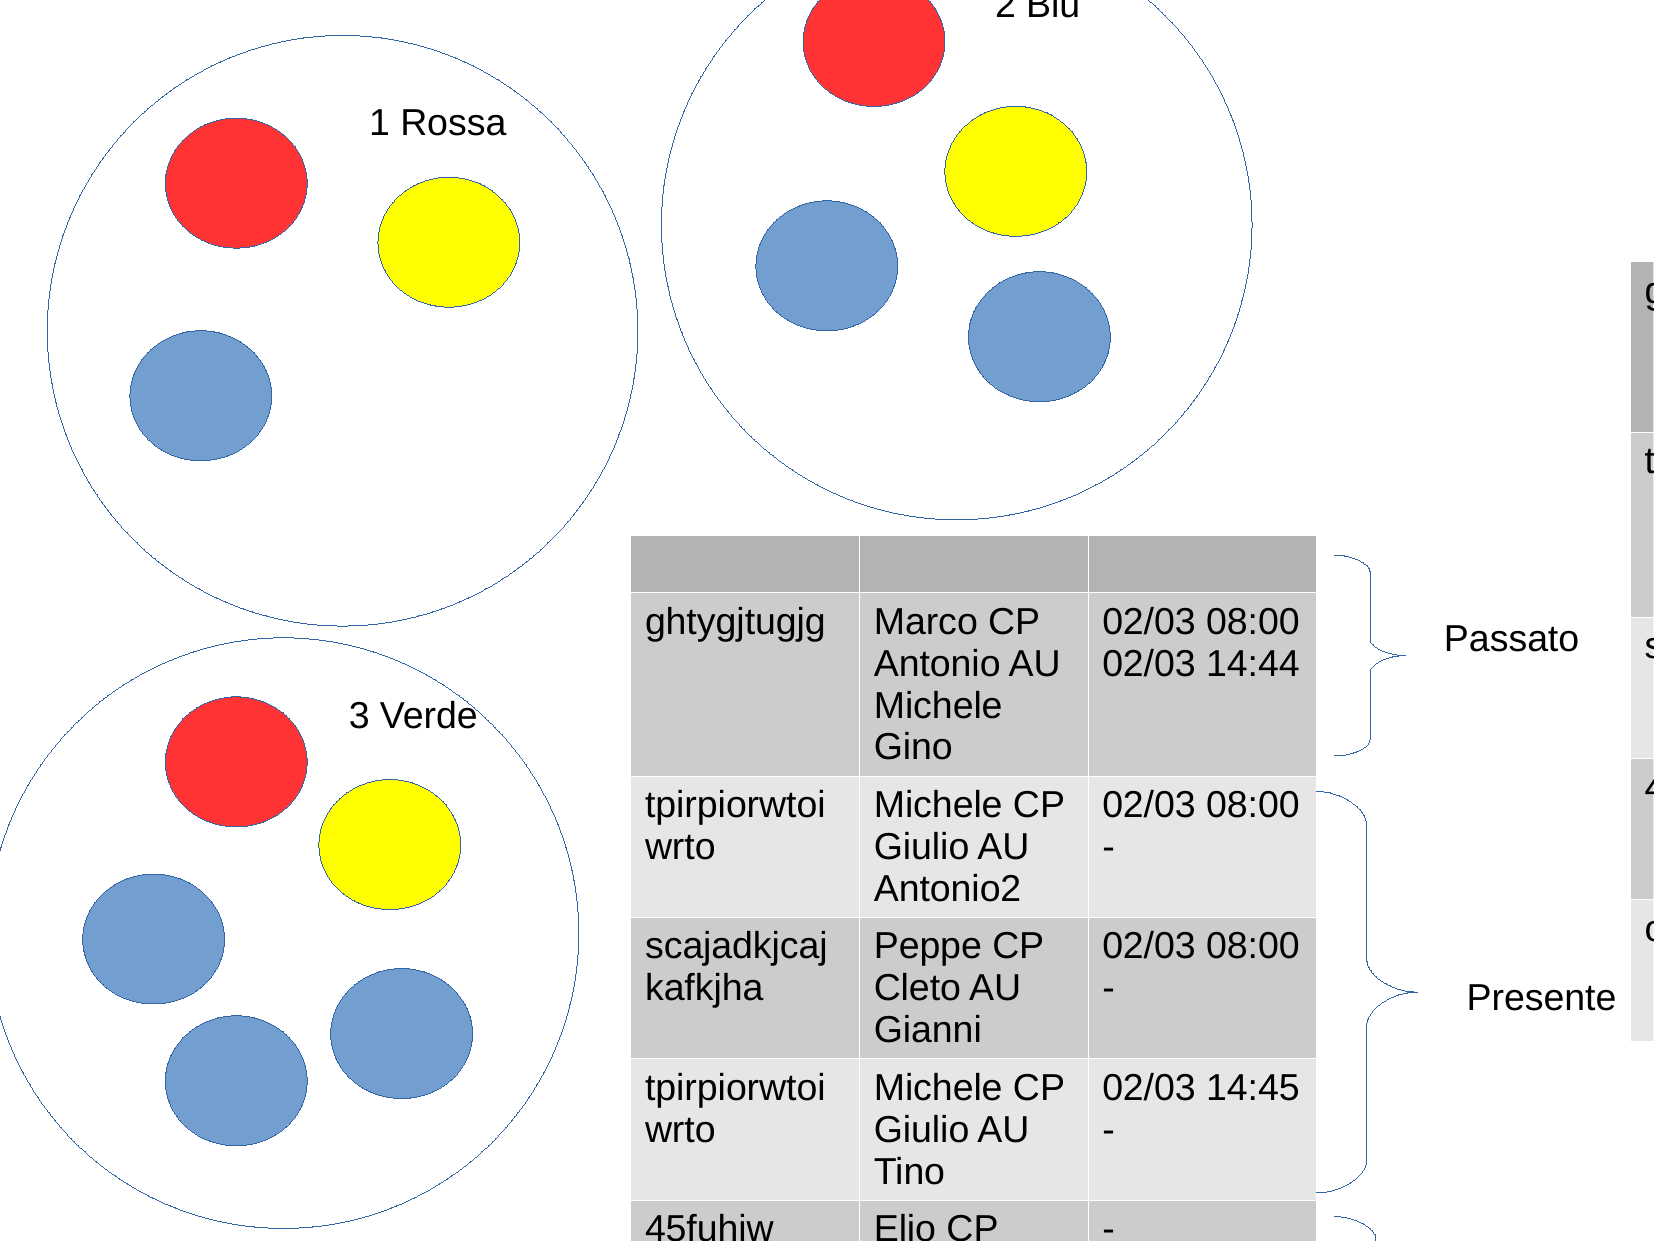

2 Blu
1 Rossa
| ghtygjtugjg | 1 Rossa Inizio servizio previsto: 02/02 08:00 Fine servizio previsto: 02/02 20:00 |
| --- | --- |
| tpirpiorwtoiwrto | 2 Blu Inizio servizio previsto: 02/02 08:00 Fine servizio previsto: 02/02 20:00 |
| scajadkjcajkafkjha | 3 Verde Inizio servizio previsto: 02/02 08:00 Fine servizio previsto: 02/02 20:00 |
| 45fuhiw | 1 Gialla Inizio servizio previsto: 02/02 20:00 Fine servizio previsto: 03/02 08:00 |
| ogijwwoij | 2 Amaranto Inizio servizio previsto: 02/02 20:00 Fine servizio previsto: 03/02 08:00 |
| | | |
| --- | --- | --- |
| ghtygjtugjg | Marco CP Antonio AU Michele Gino | 02/03 08:00 02/03 14:44 |
| tpirpiorwtoiwrto | Michele CP Giulio AU Antonio2 | 02/03 08:00 - |
| scajadkjcajkafkjha | Peppe CP Cleto AU Gianni | 02/03 08:00 - |
| tpirpiorwtoiwrto | Michele CP Giulio AU Tino | 02/03 14:45 - |
| 45fuhiw | Elio CP Giacomo A Gennaro | - - |
| ogijwwoij | Gigi CP Iolanda A Matteo | - - |
| | | |
| | | |
| | | |
Passato
3 Verde
Presente
Futuro